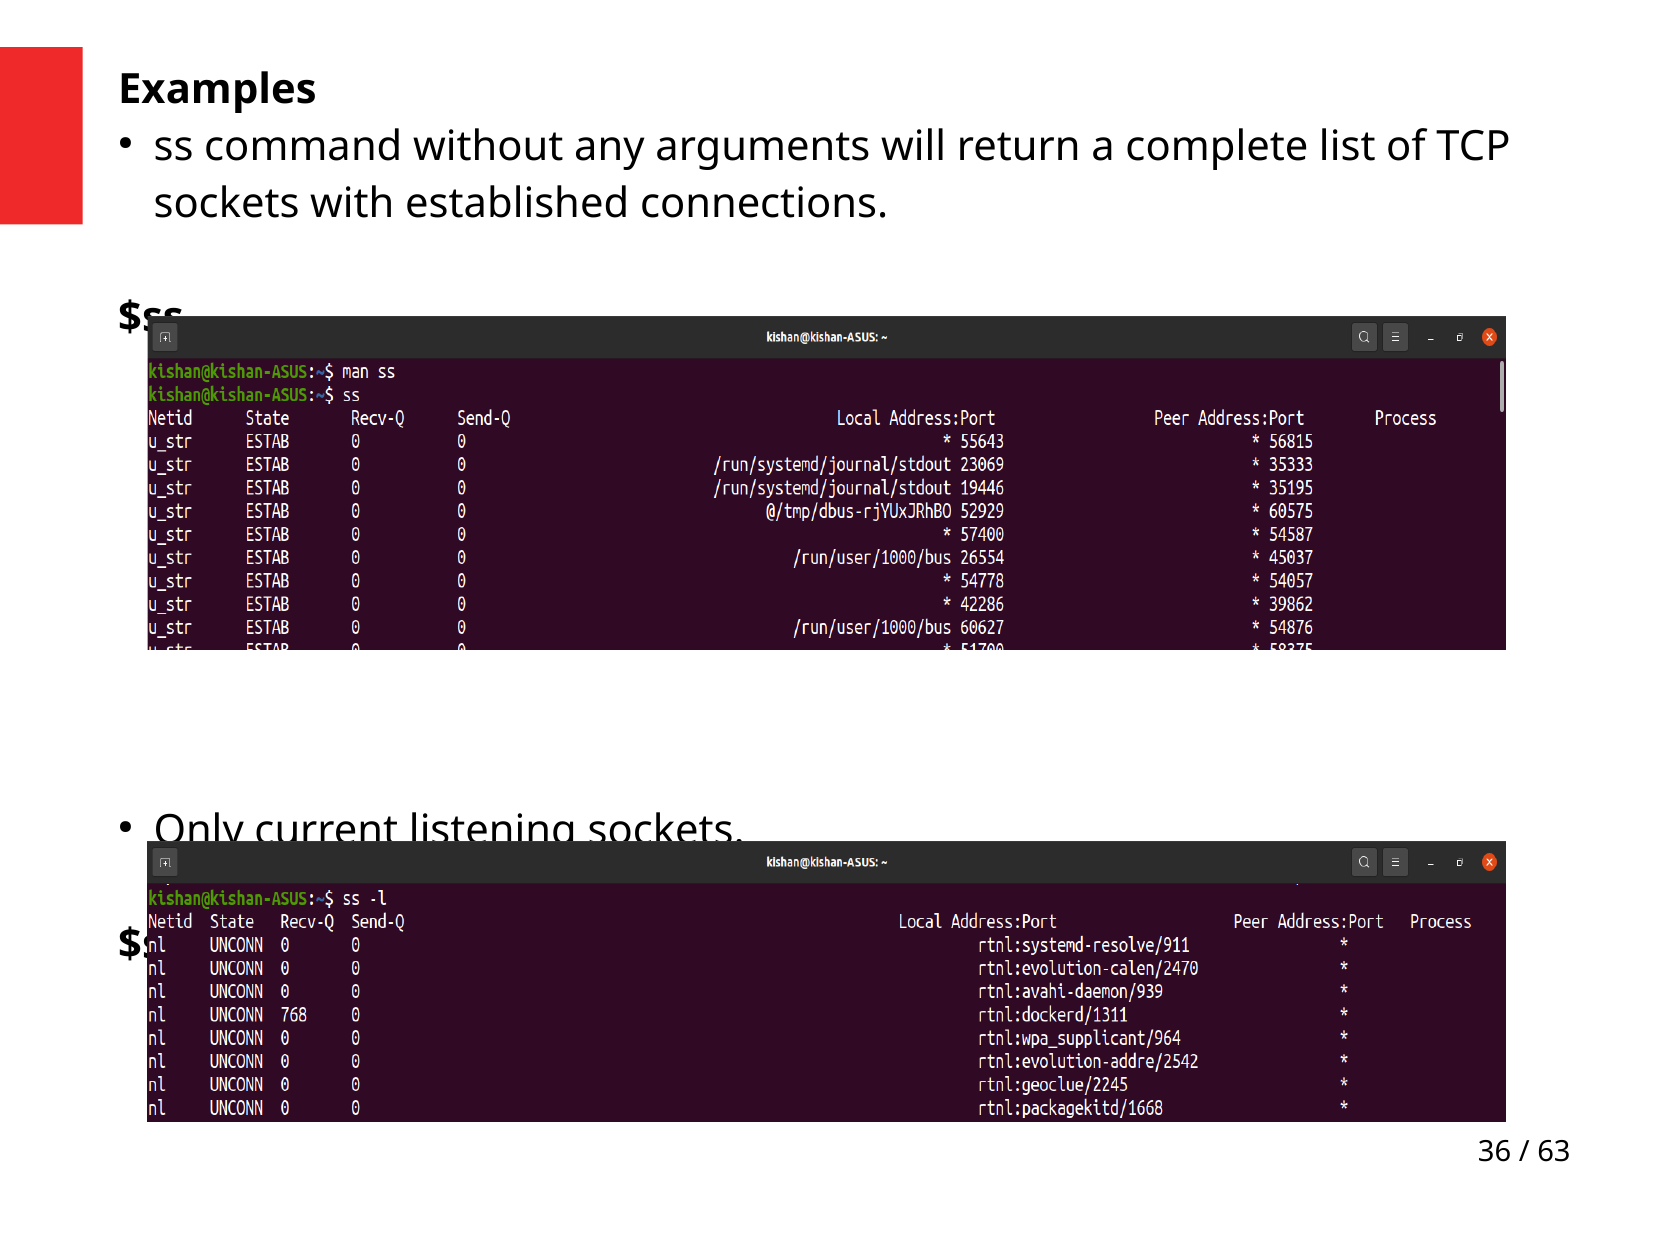

# Examples
ss command without any arguments will return a complete list of TCP sockets with established connections.
$ss
Only current listening sockets.
$ss -l
36